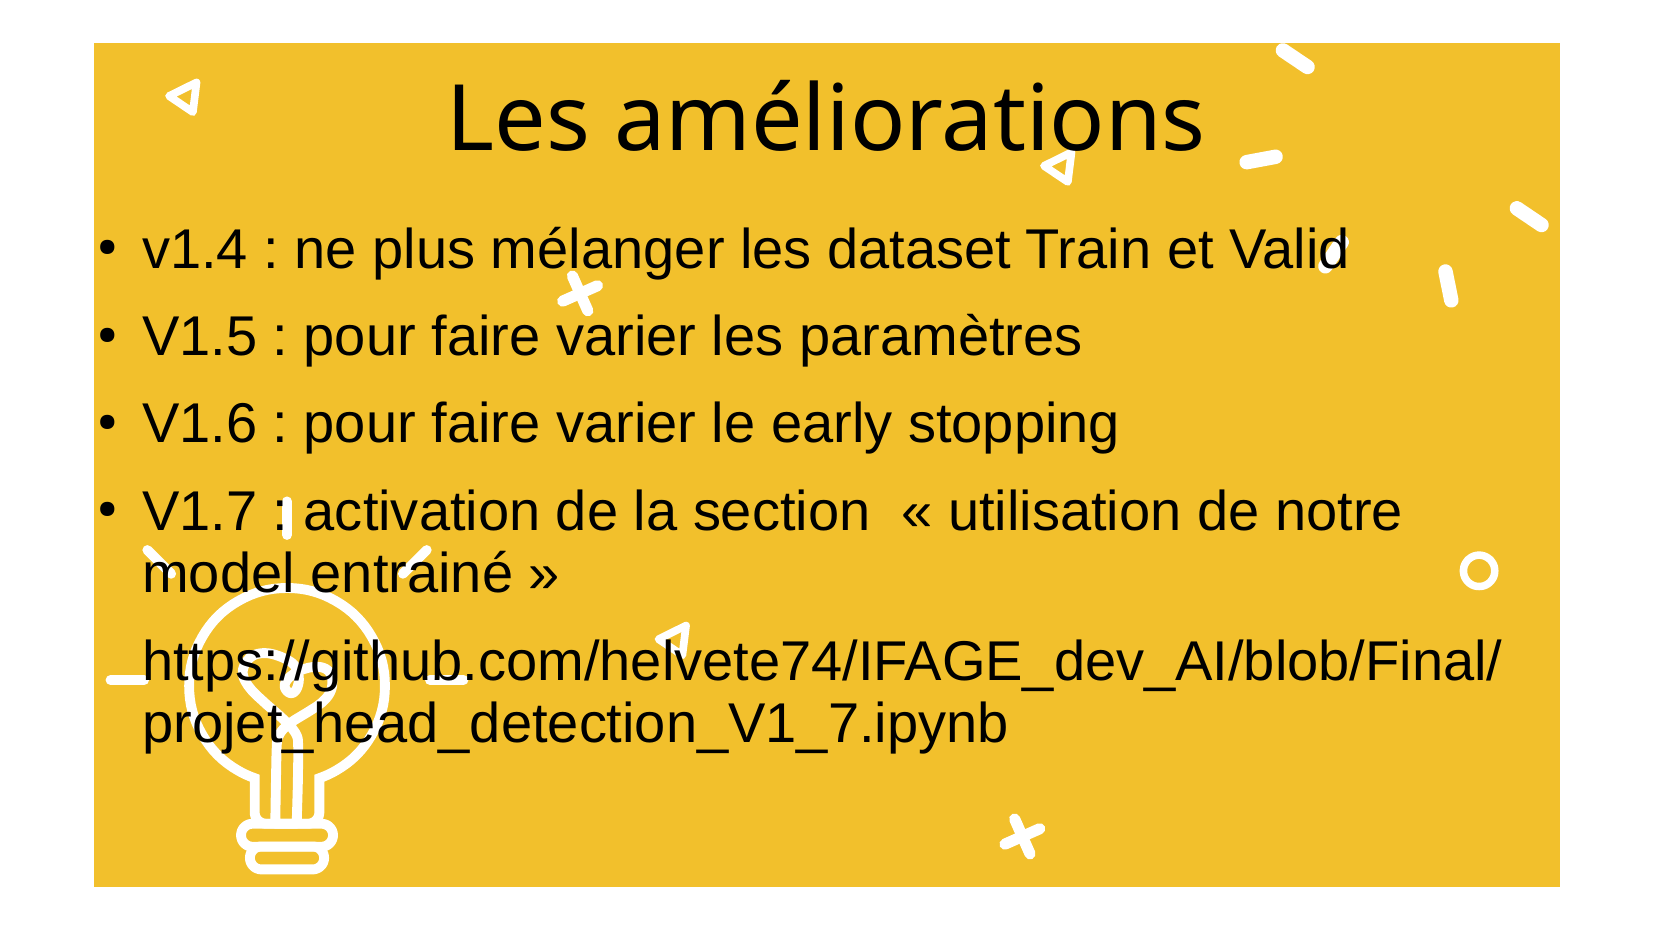

# Les améliorations
v1.4 : ne plus mélanger les dataset Train et Valid
V1.5 : pour faire varier les paramètres
V1.6 : pour faire varier le early stopping
V1.7 : activation de la section « utilisation de notre model entrainé »
https://github.com/helvete74/IFAGE_dev_AI/blob/Final/projet_head_detection_V1_7.ipynb